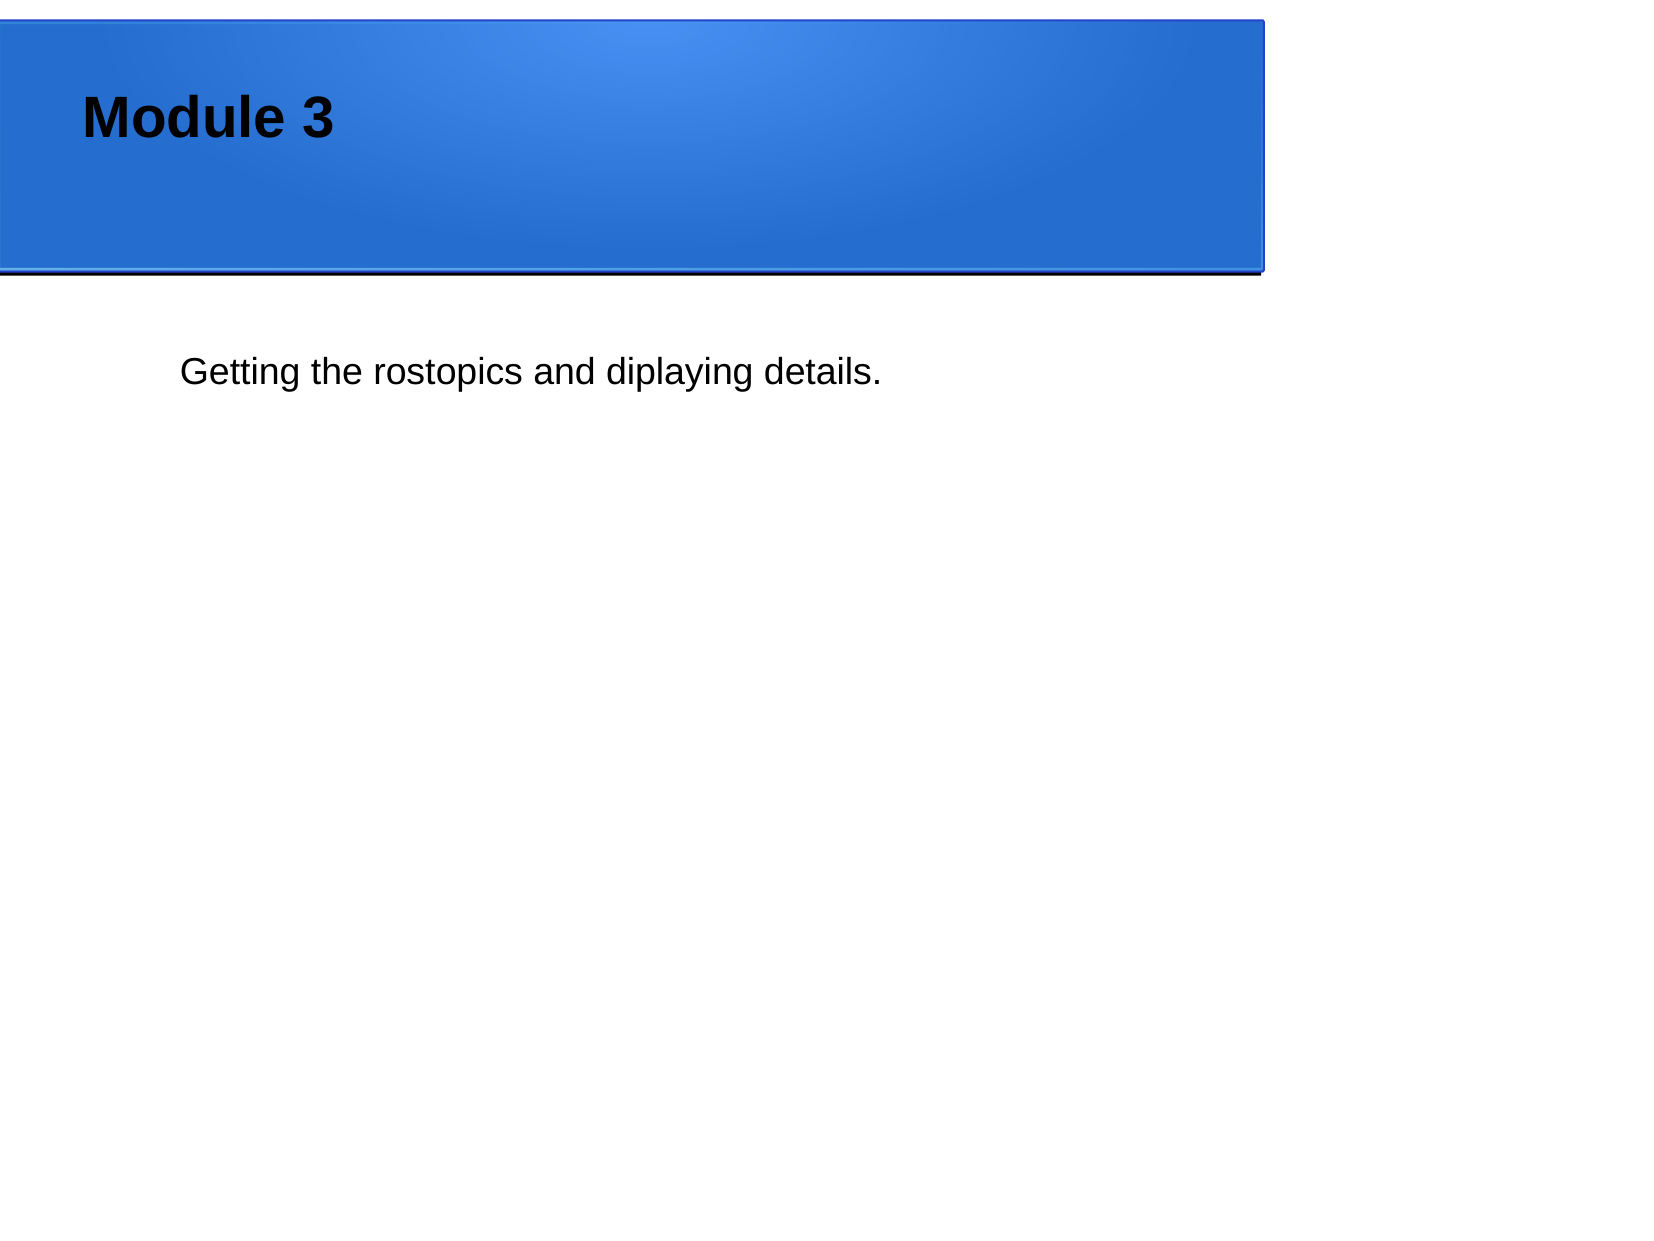

# Module 3
Getting the rostopics and diplaying details.